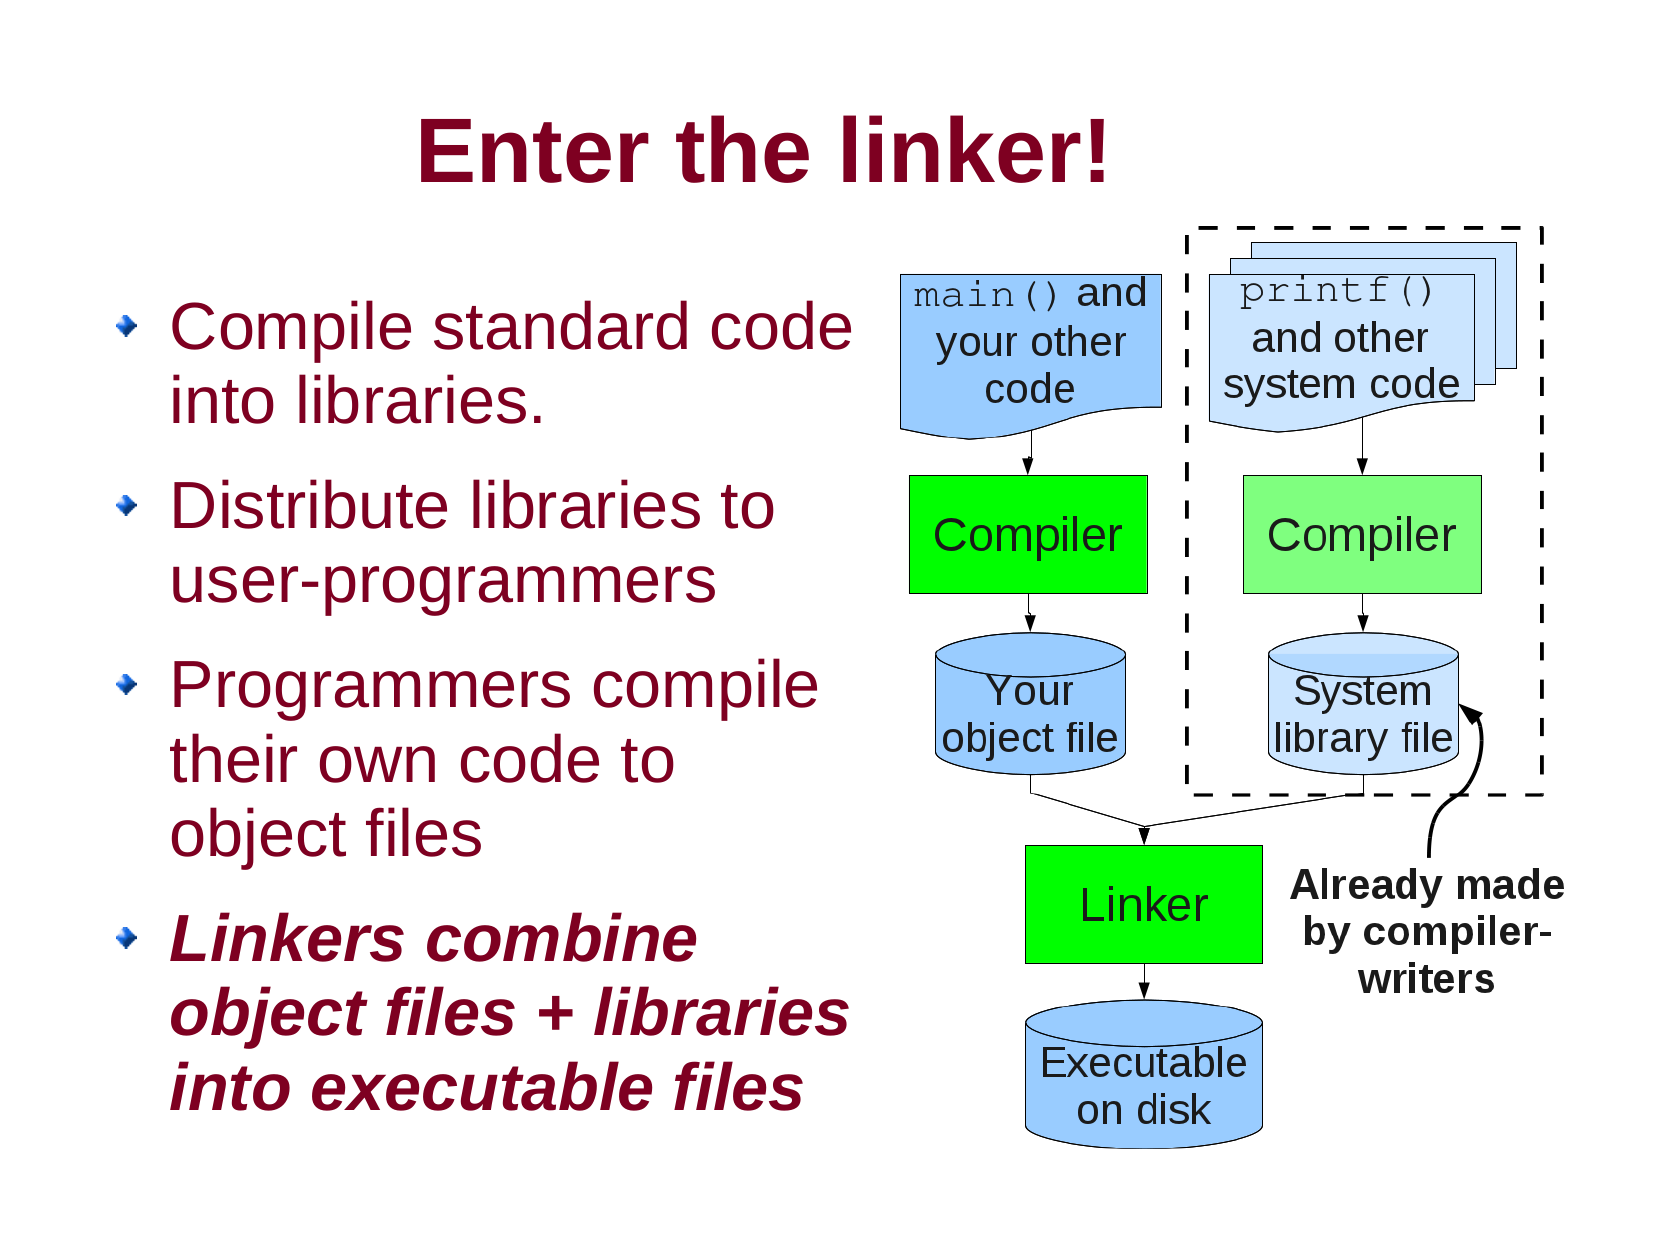

# Enter the linker!
Compile standard code into libraries.
Distribute libraries to user-programmers
Programmers compile their own code to object files
Linkers combine object files + libraries into executable files